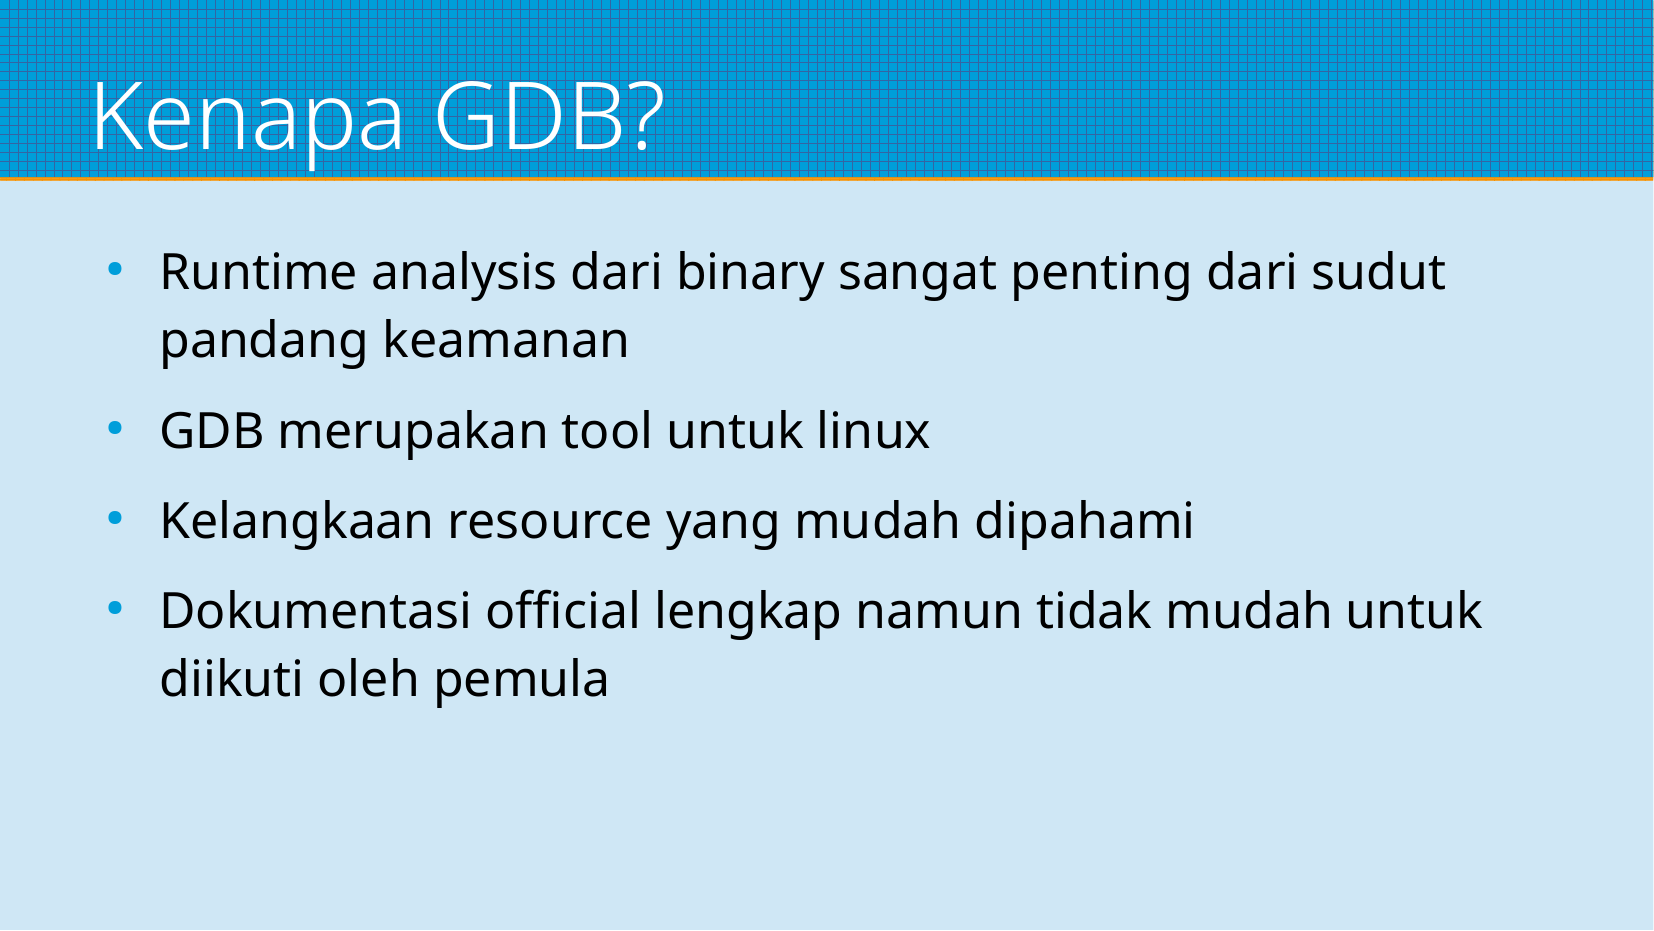

# Kenapa GDB?
Runtime analysis dari binary sangat penting dari sudut pandang keamanan
GDB merupakan tool untuk linux
Kelangkaan resource yang mudah dipahami
Dokumentasi official lengkap namun tidak mudah untuk diikuti oleh pemula